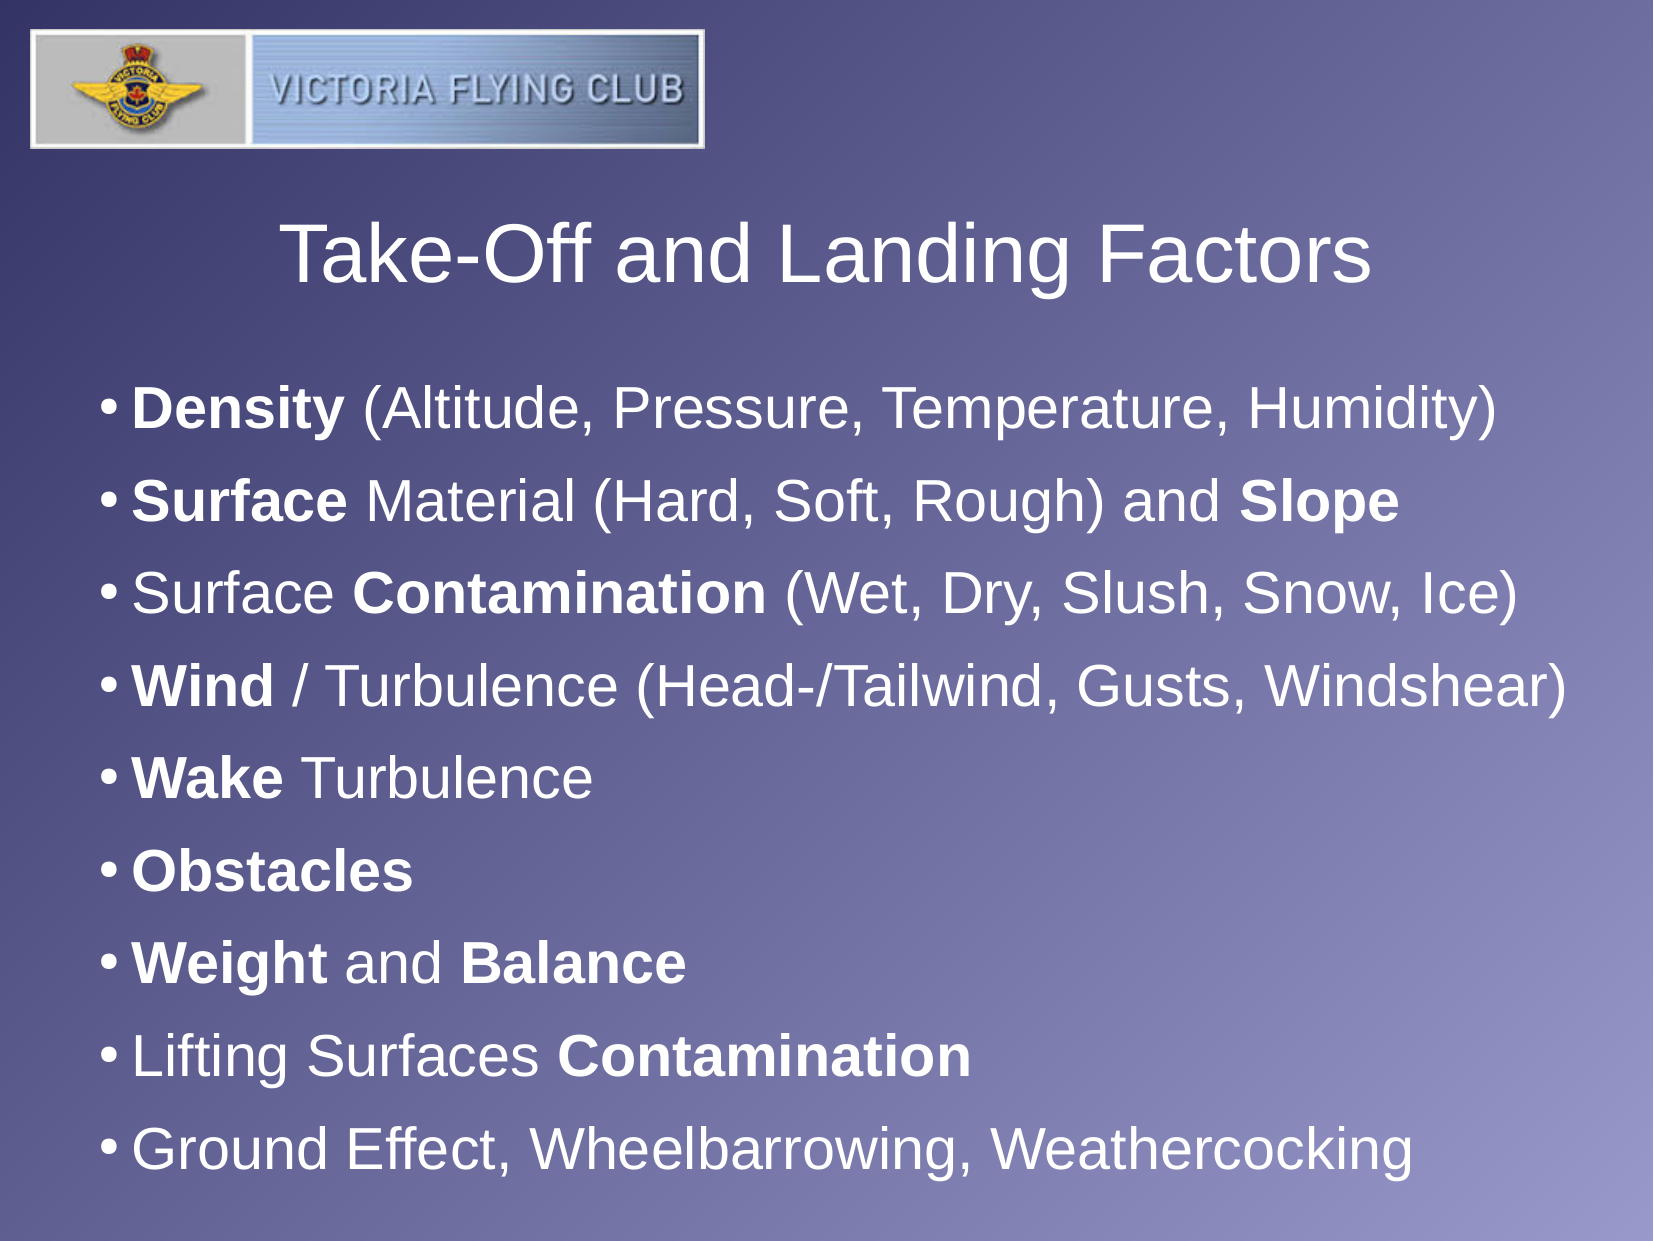

# Take-Off and Landing Factors
Density (Altitude, Pressure, Temperature, Humidity)
Surface Material (Hard, Soft, Rough) and Slope
Surface Contamination (Wet, Dry, Slush, Snow, Ice)
Wind / Turbulence (Head-/Tailwind, Gusts, Windshear)
Wake Turbulence
Obstacles
Weight and Balance
Lifting Surfaces Contamination
Ground Effect, Wheelbarrowing, Weathercocking